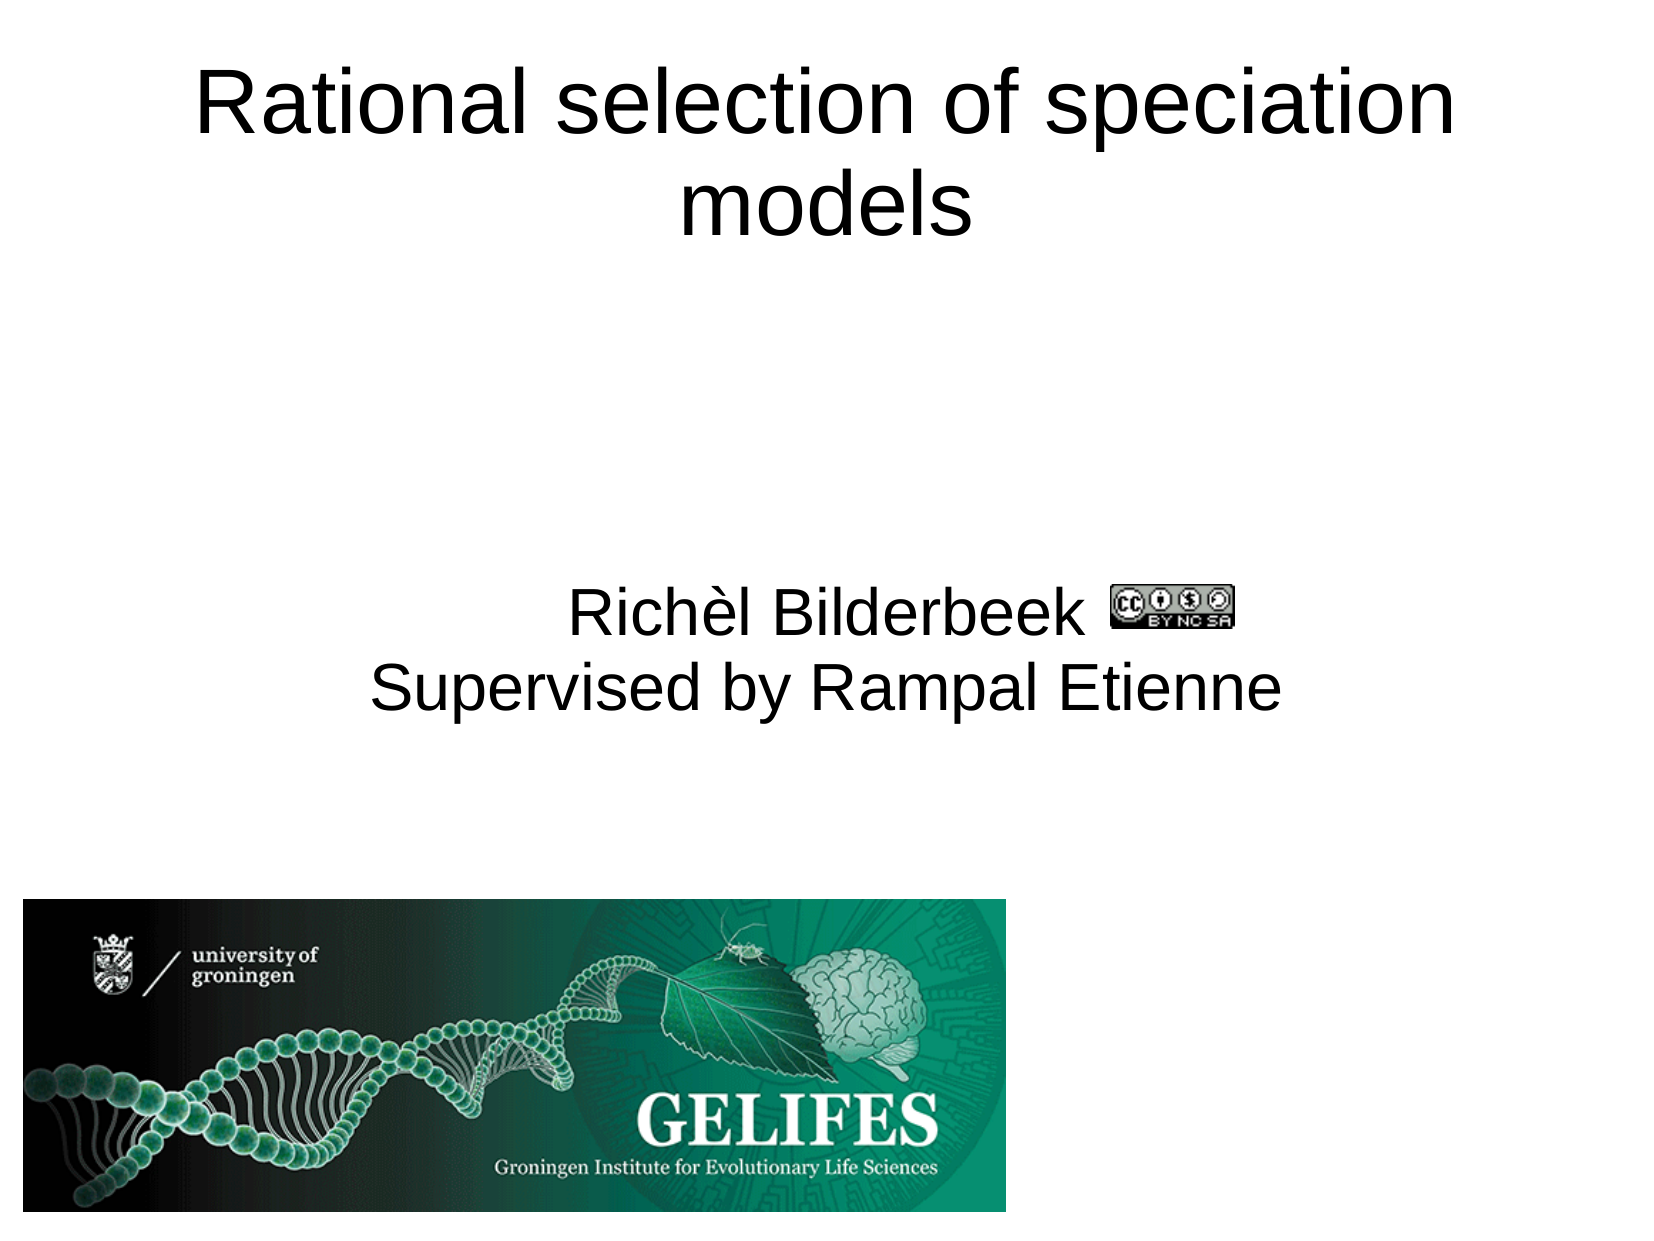

# Rational selection of speciation models
Richèl Bilderbeek
Supervised by Rampal Etienne